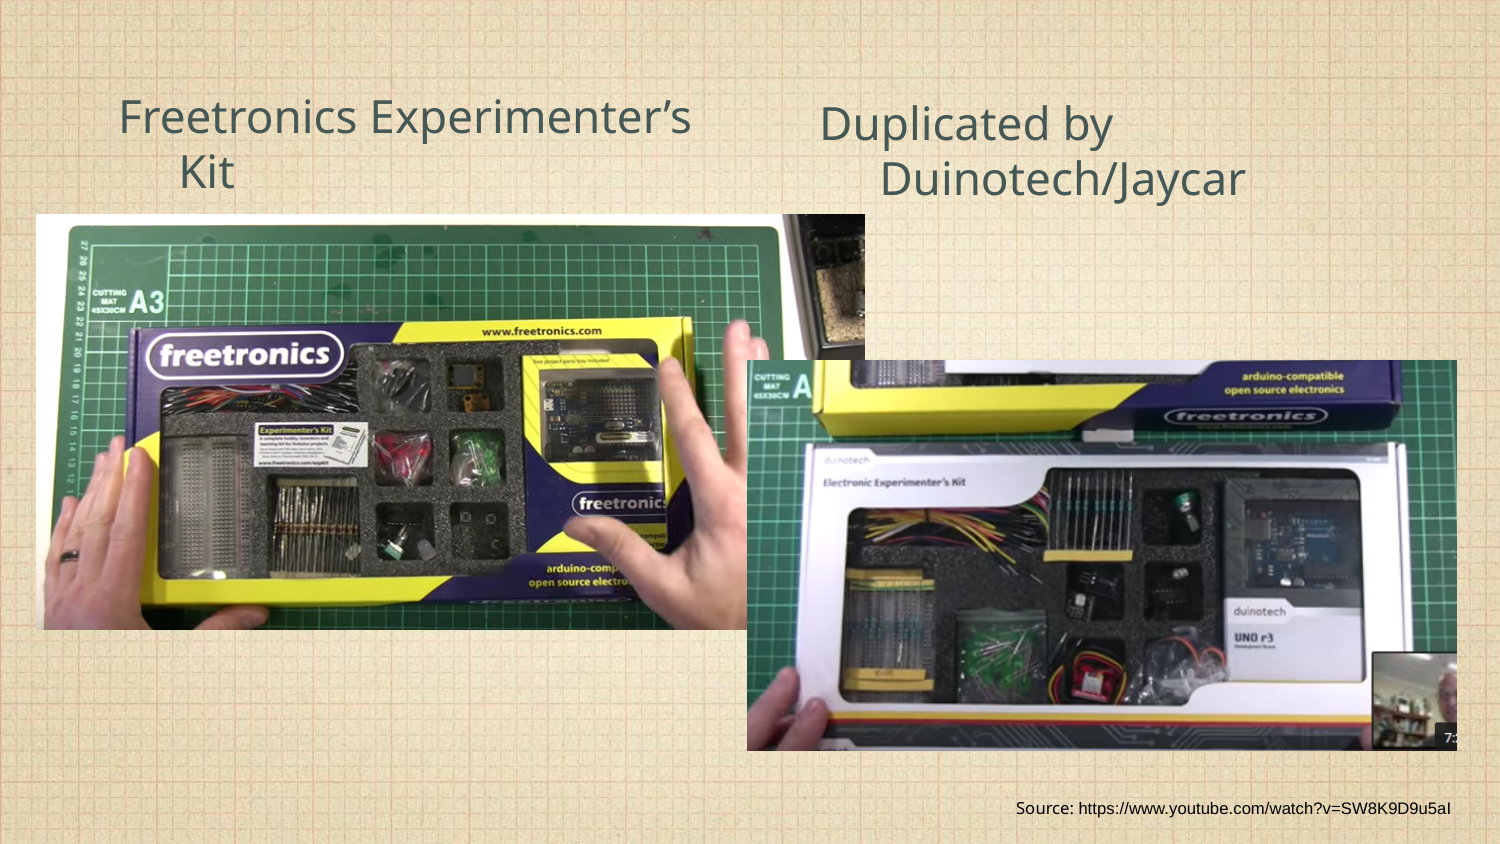

Freetronics Experimenter’s Kit
# Duplicated by Duinotech/Jaycar
Source: https://www.youtube.com/watch?v=SW8K9D9u5aI